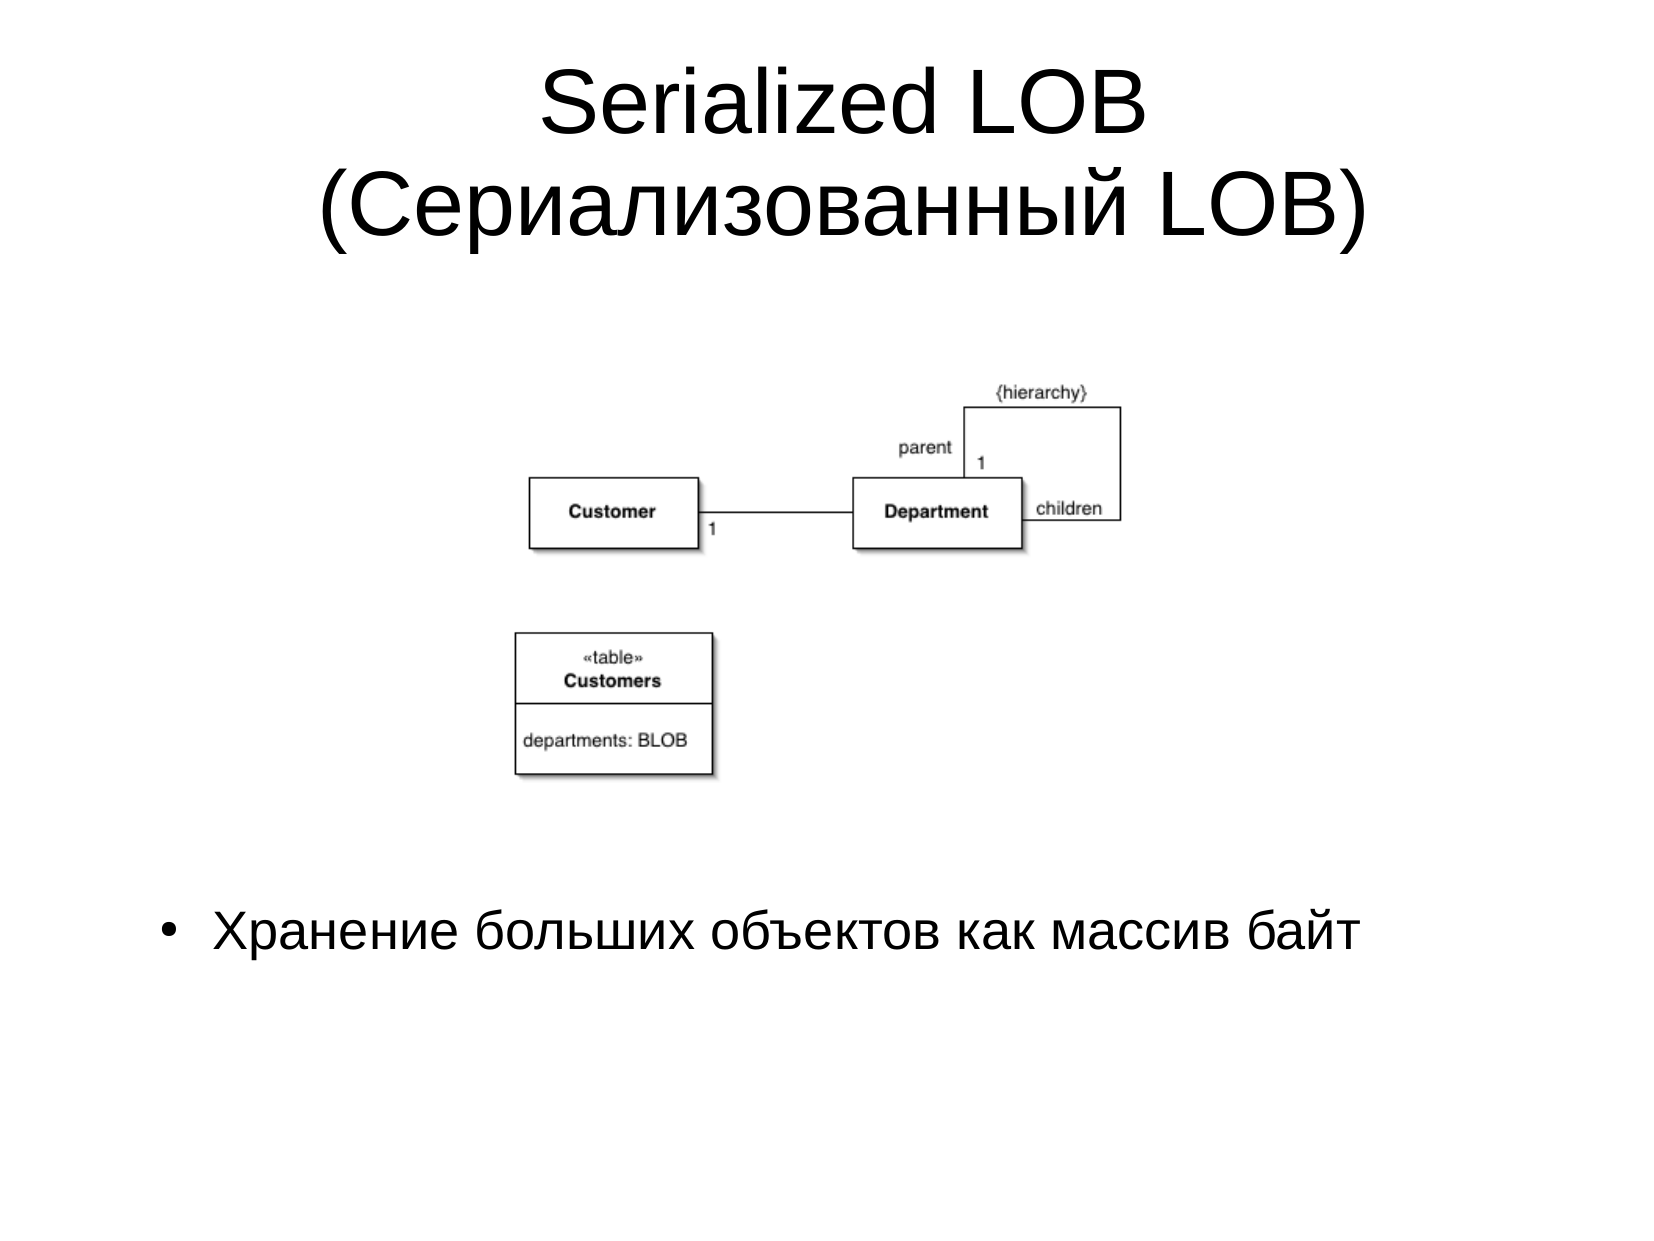

# Serialized LOB (Сериализованный LOB)
Хранение больших объектов как массив байт